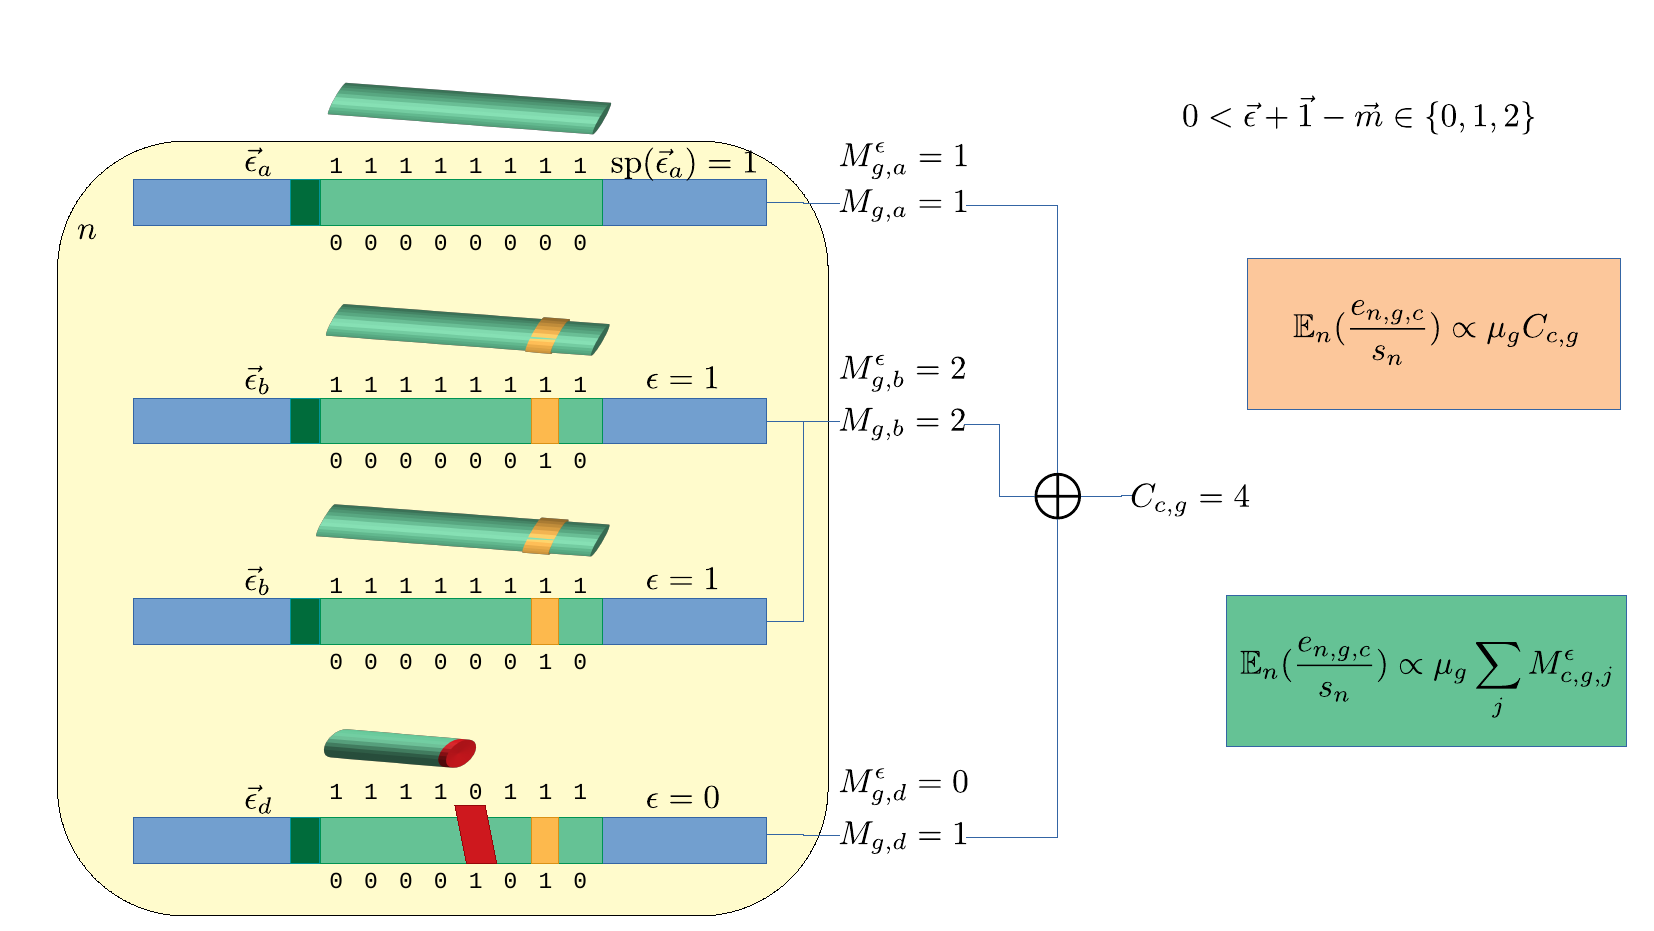

11111111
00000000
11111111
00000010
11111111
00000010
11110111
00001010